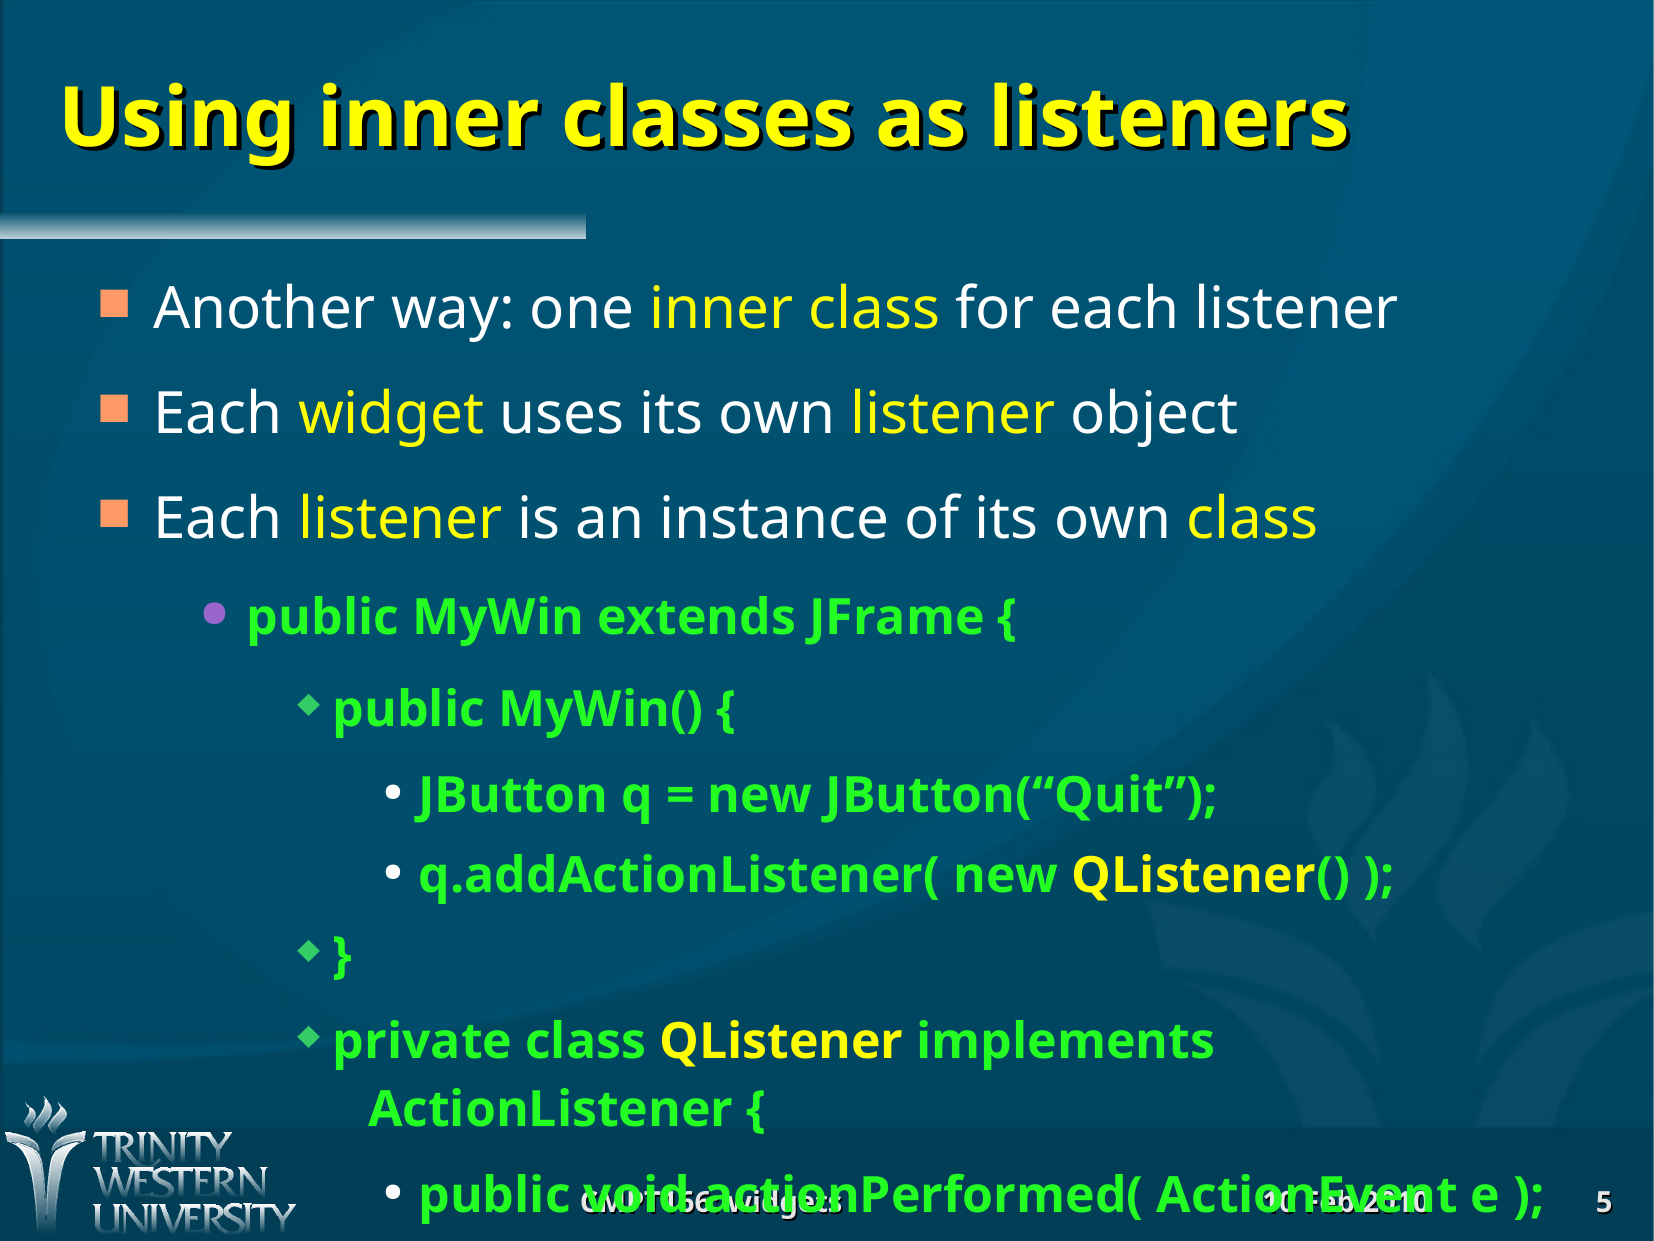

# Using inner classes as listeners
Another way: one inner class for each listener
Each widget uses its own listener object
Each listener is an instance of its own class
public MyWin extends JFrame {
public MyWin() {
JButton q = new JButton(“Quit”);
q.addActionListener( new QListener() );
}
private class QListener implements ActionListener {
public void actionPerformed( ActionEvent e );
CMPT166: widgets
10 Feb 2010
5